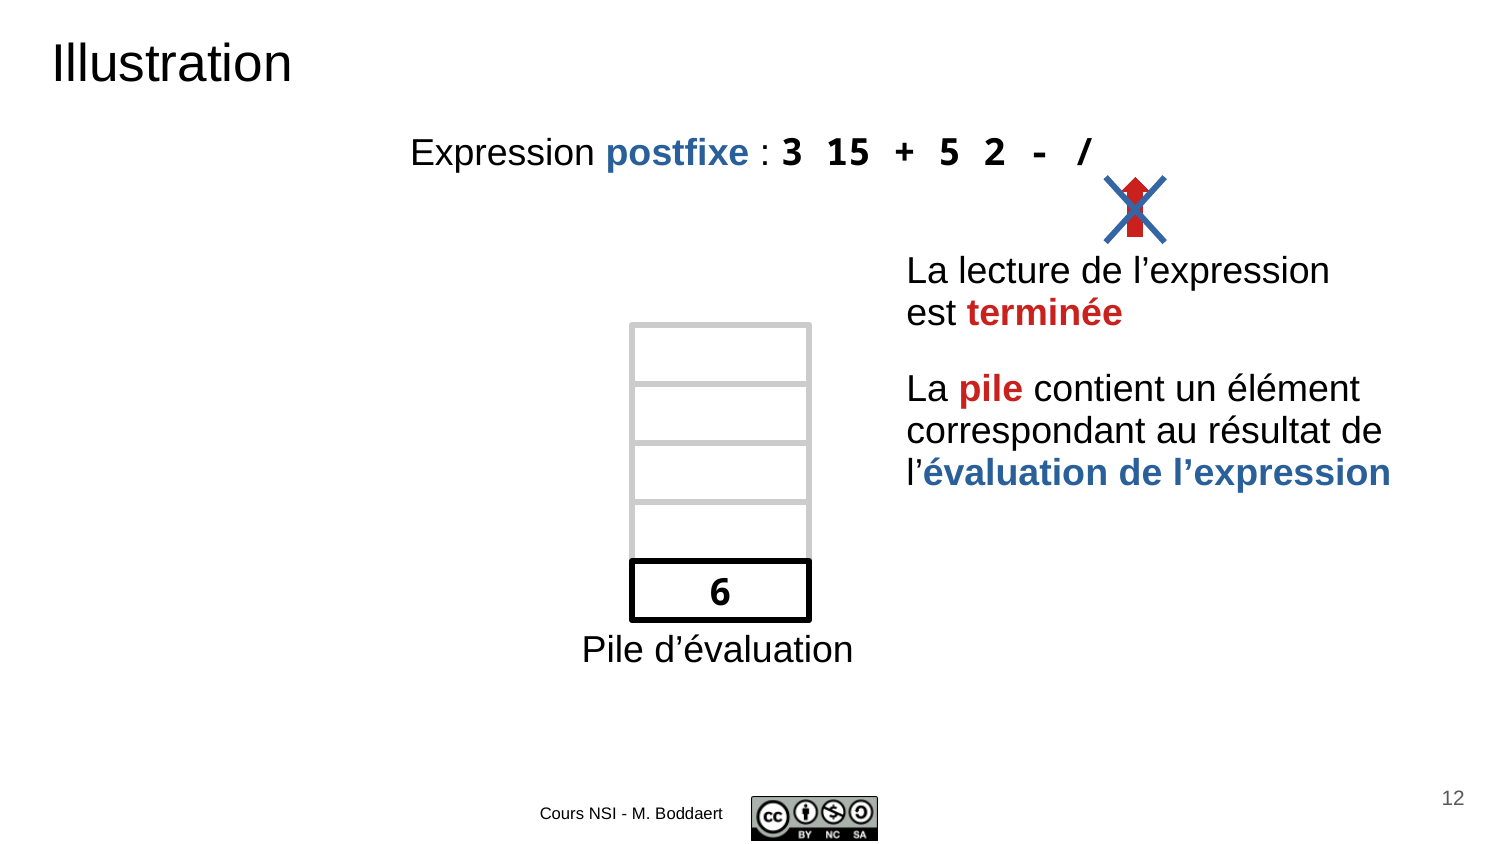

# Illustration
Expression postfixe : 3 15 + 5 2 - /
La lecture de l’expression est terminée
La pile contient un élément correspondant au résultat de l’évaluation de l’expression
6
Pile d’évaluation